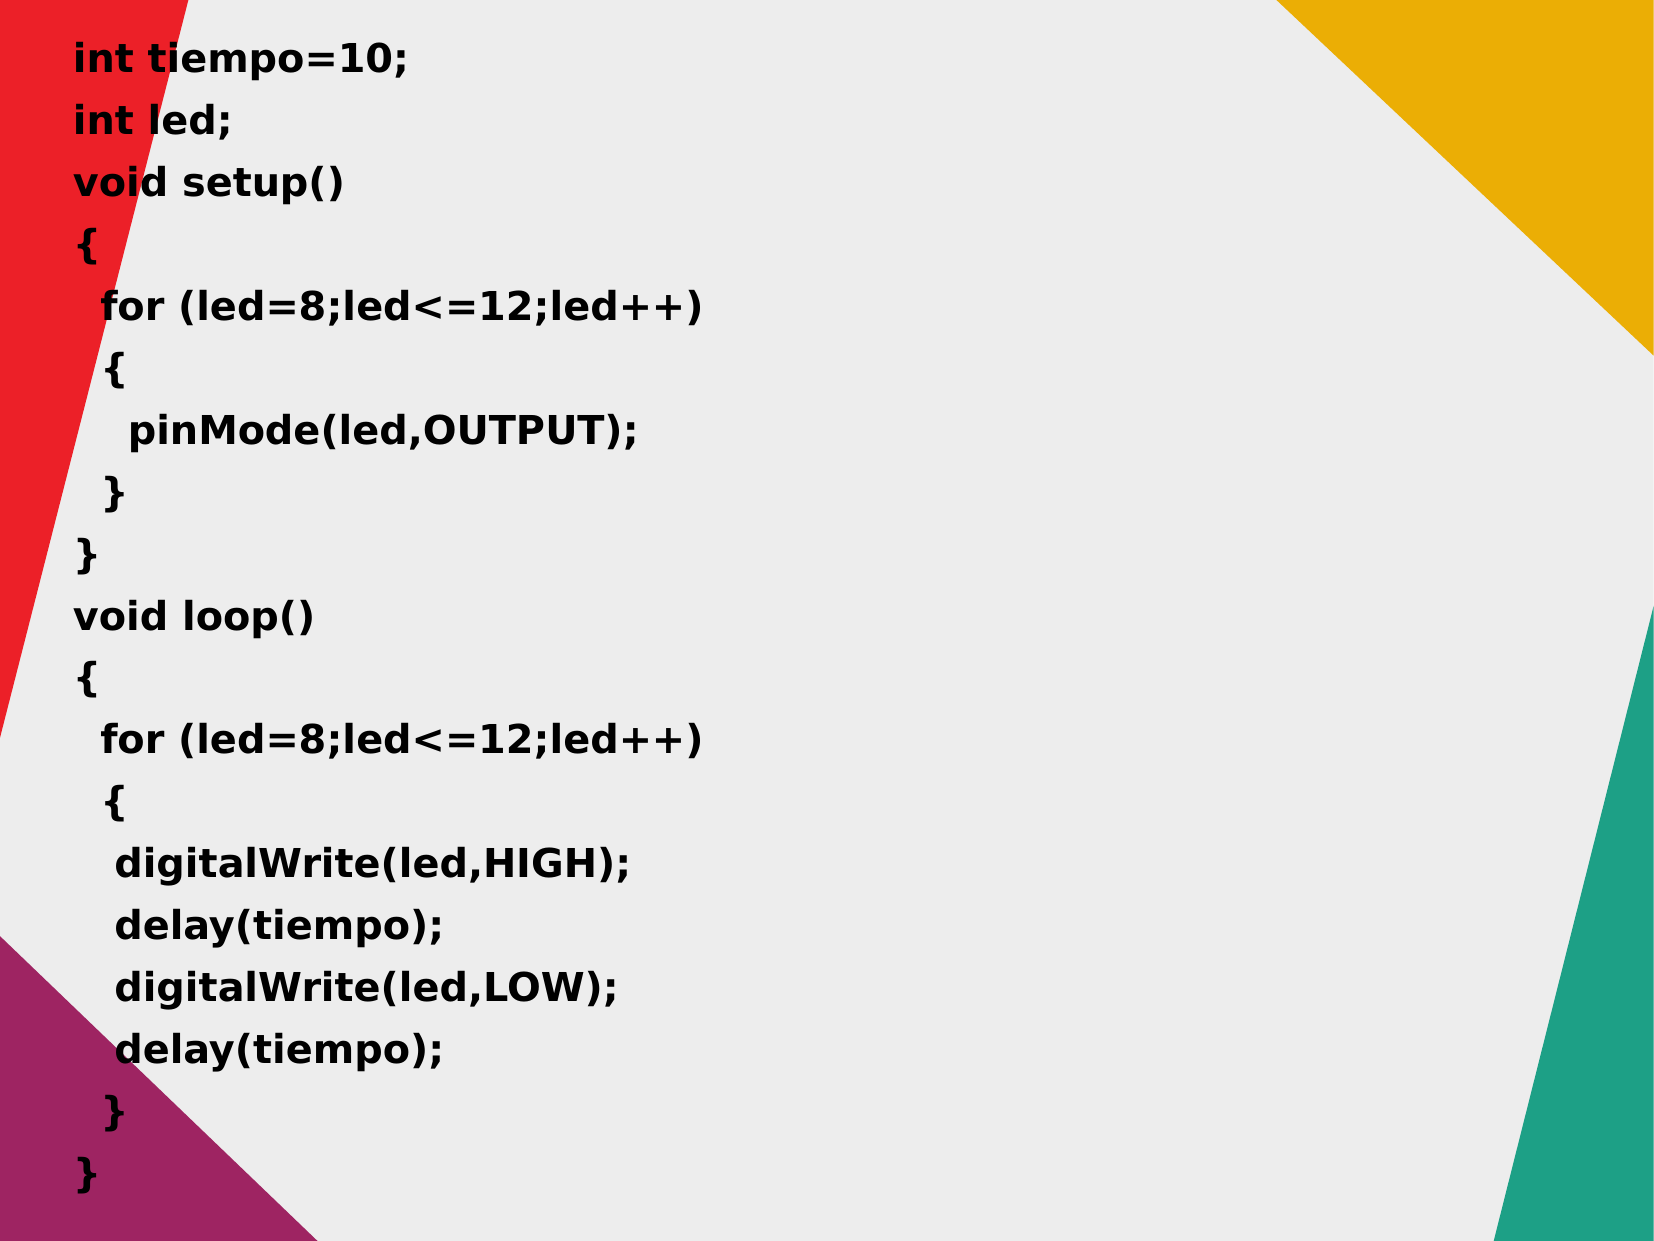

# int tiempo=10;
int led;
void setup()
{
 for (led=8;led<=12;led++)
 {
 pinMode(led,OUTPUT);
 }
}
void loop()
{
 for (led=8;led<=12;led++)
 {
 digitalWrite(led,HIGH);
 delay(tiempo);
 digitalWrite(led,LOW);
 delay(tiempo);
 }
}